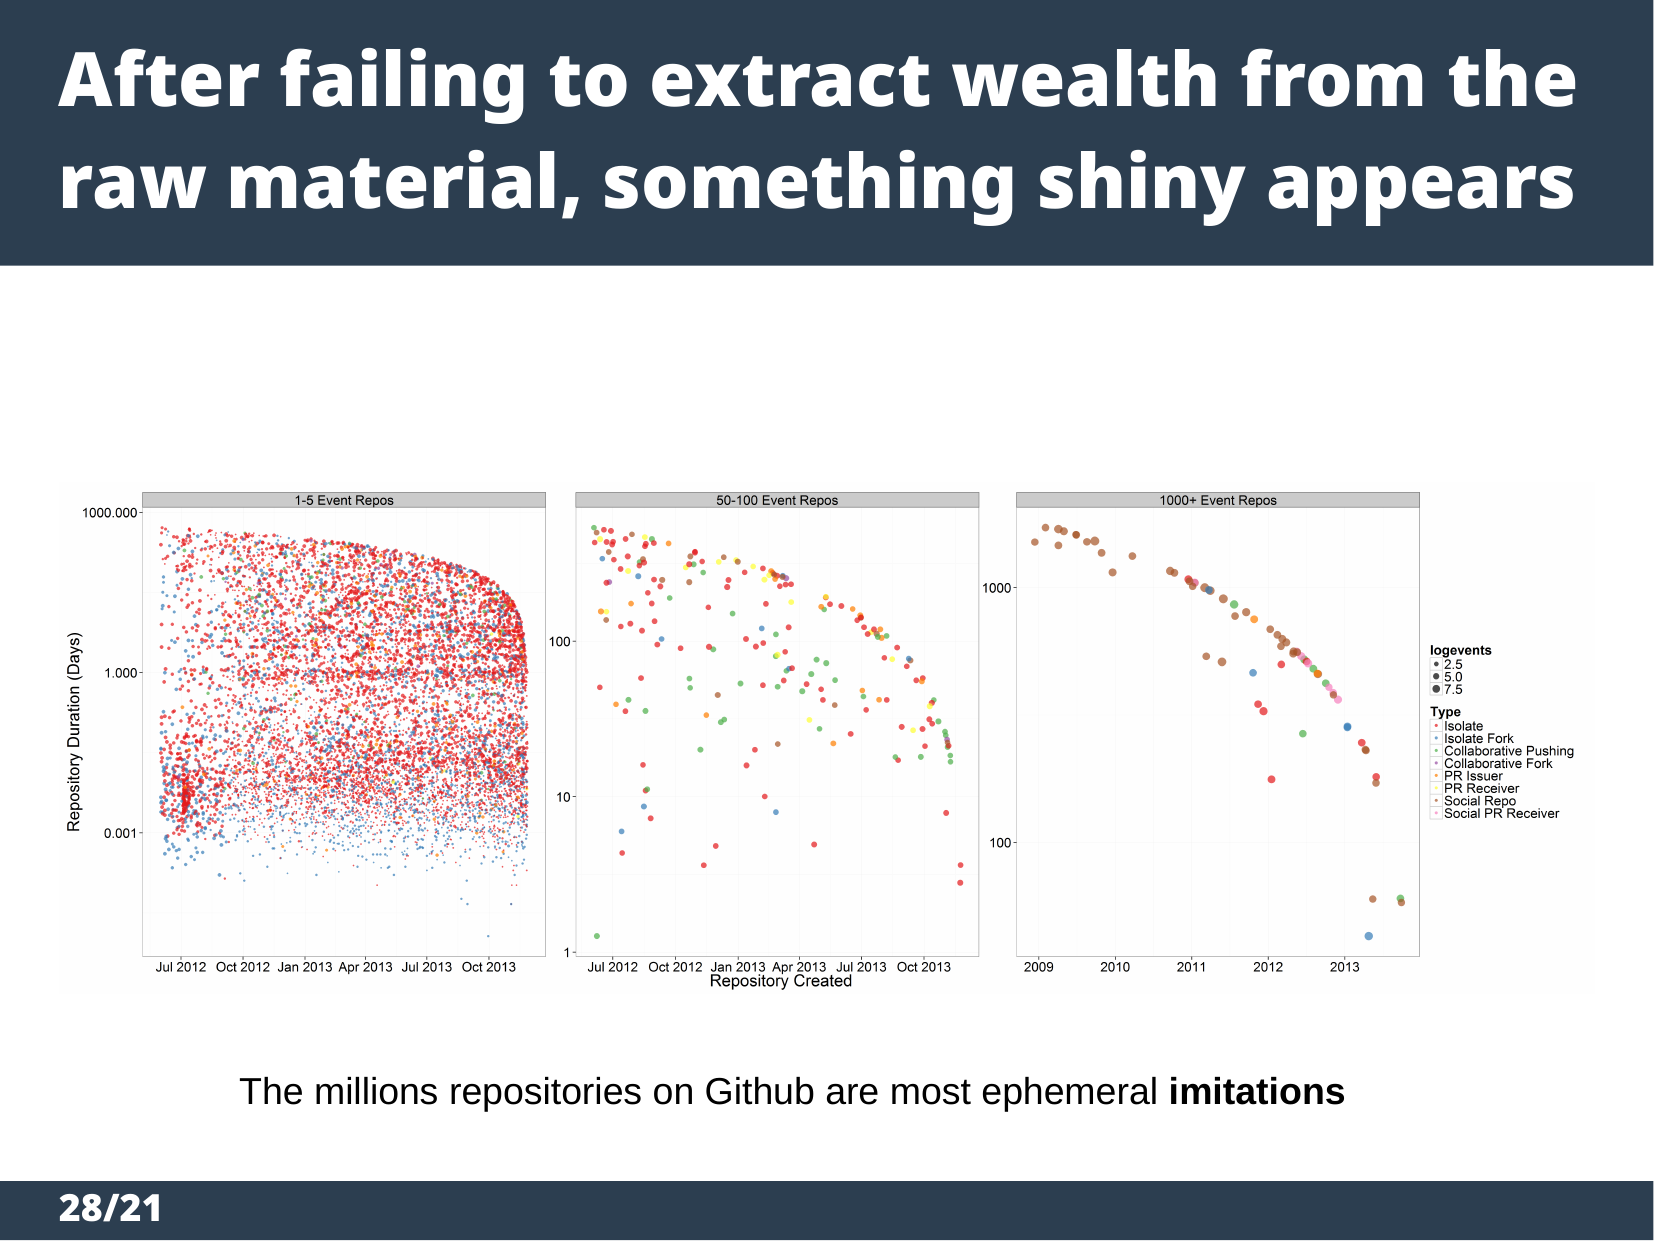

# After failing to extract wealth from the raw material, something shiny appears
The millions repositories on Github are most ephemeral imitations